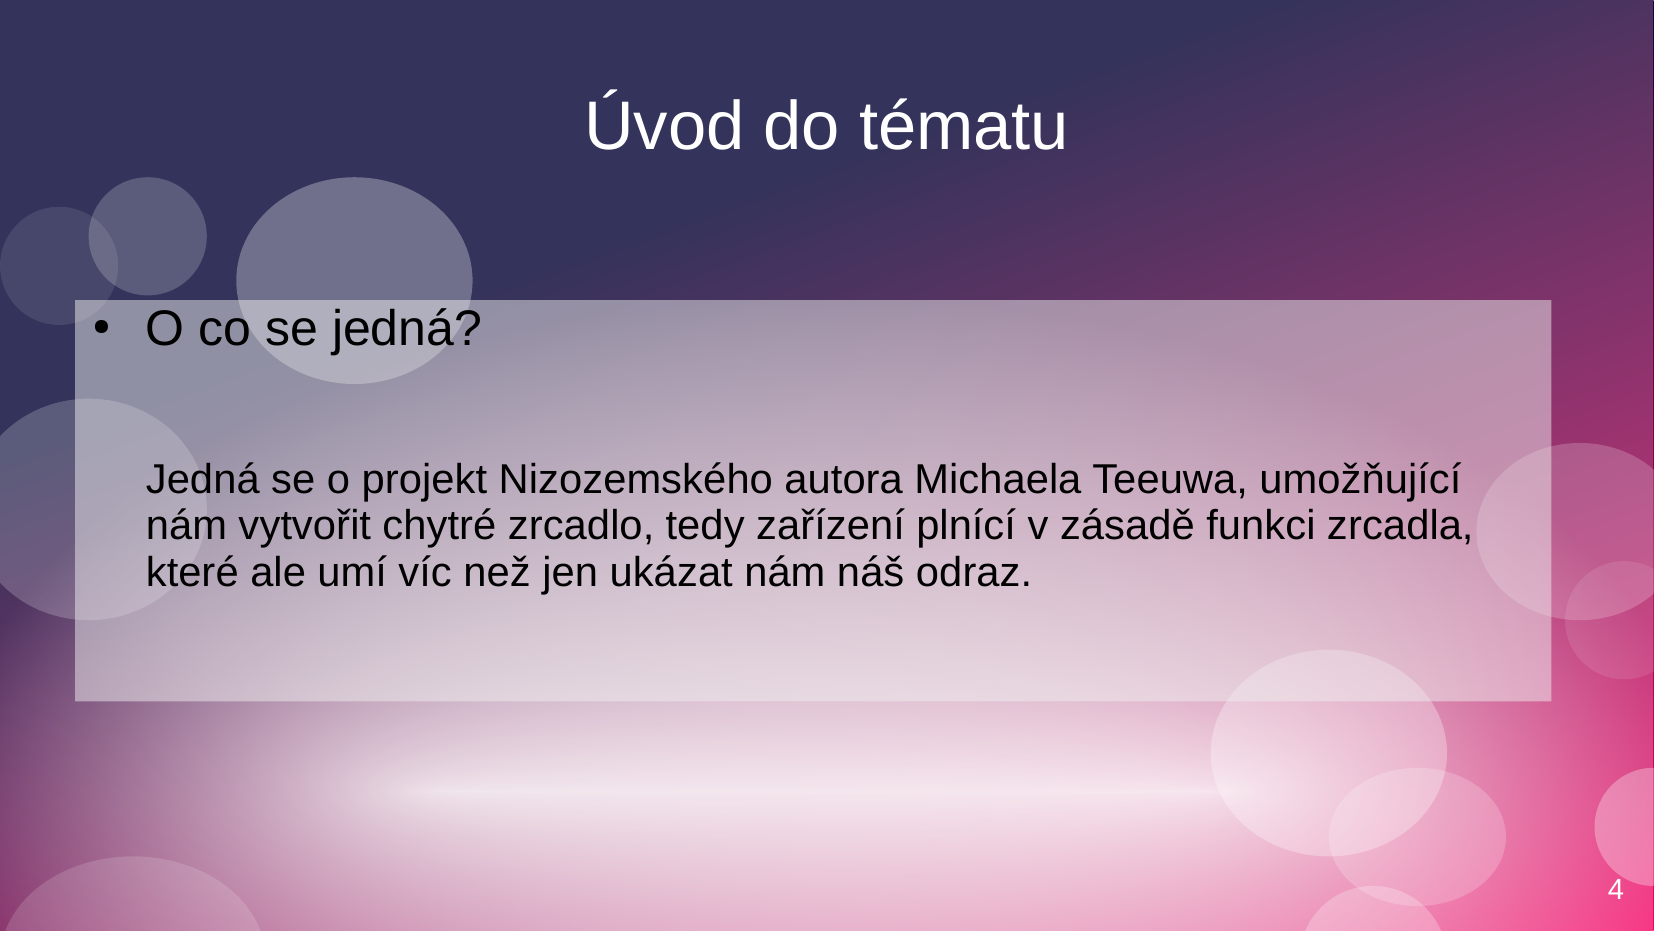

# Úvod do tématu
O co se jedná?
Jedná se o projekt Nizozemského autora Michaela Teeuwa, umožňující nám vytvořit chytré zrcadlo, tedy zařízení plnící v zásadě funkci zrcadla, které ale umí víc než jen ukázat nám náš odraz.